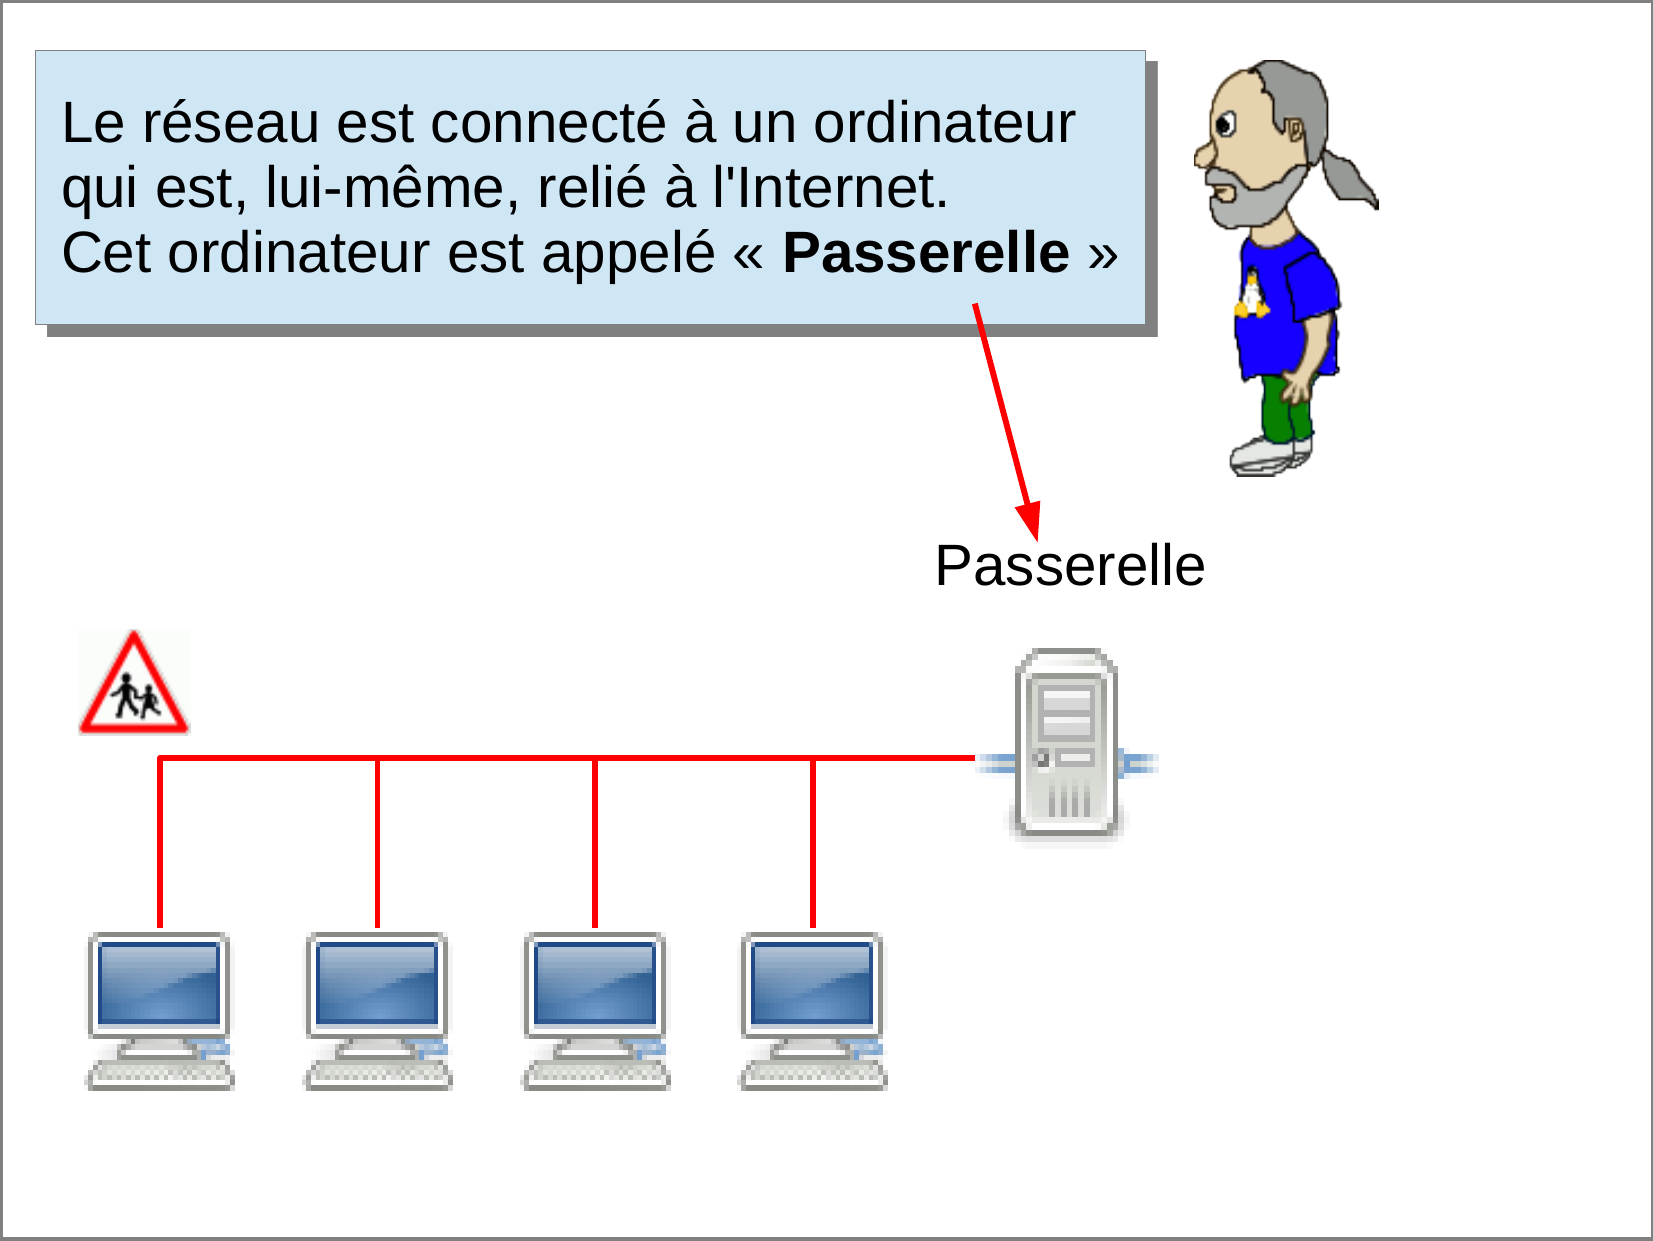

Le réseau est connecté à un ordinateur
qui est, lui-même, relié à l'Internet.
Cet ordinateur est appelé « Passerelle »
Passerelle